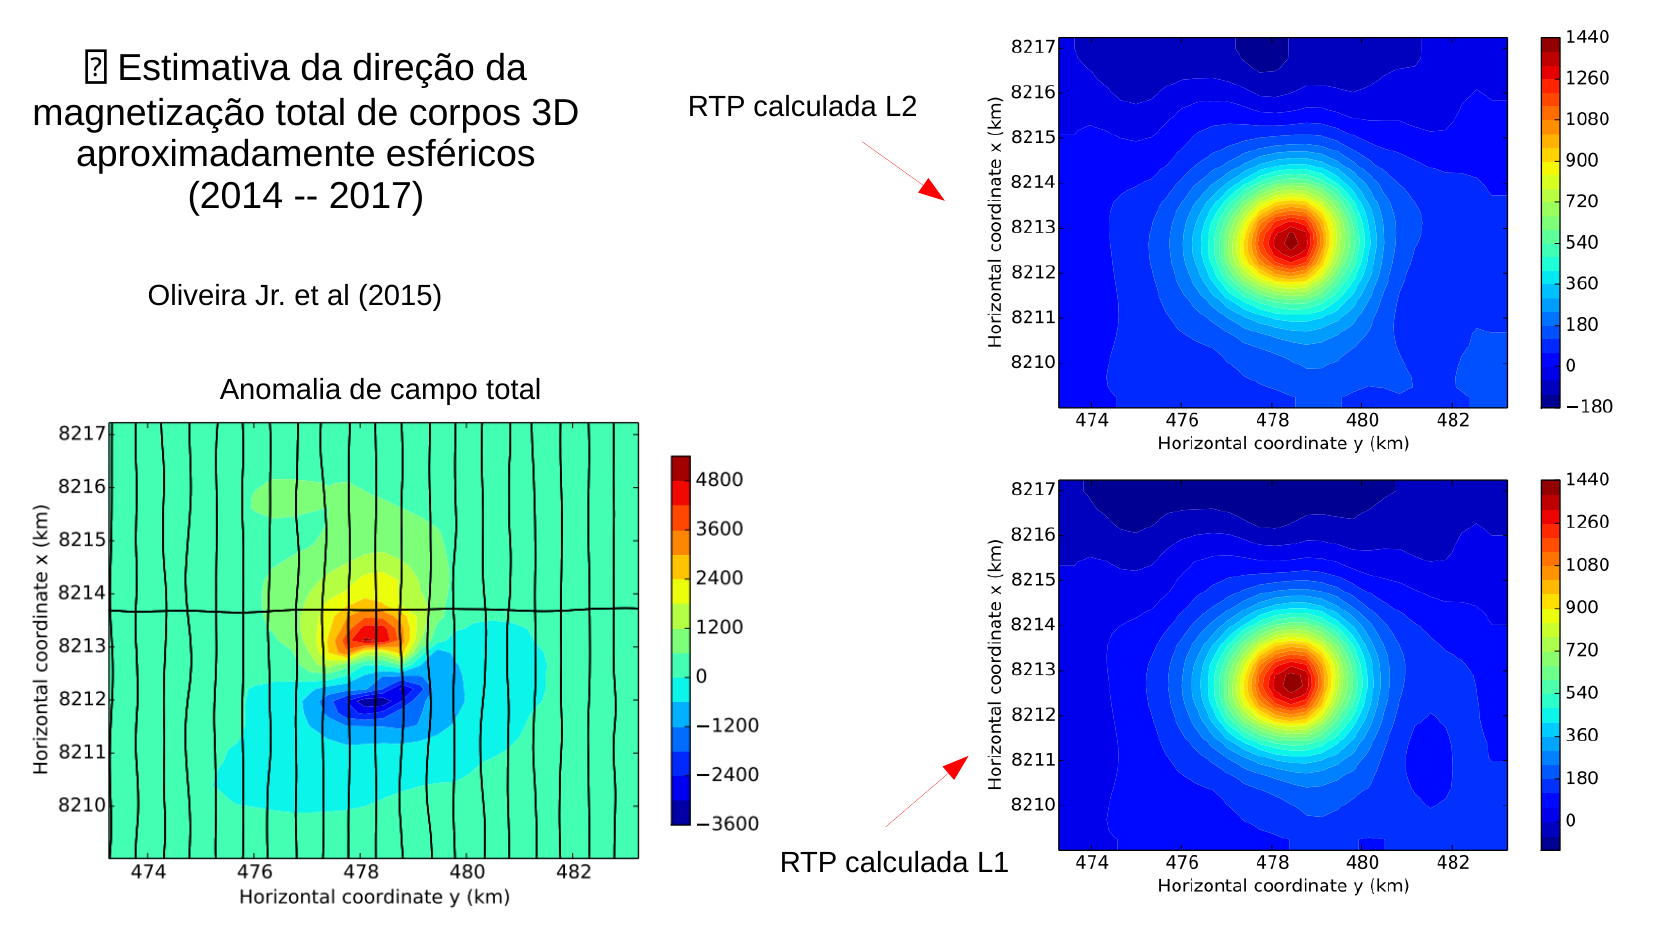

⍰ Estimativa da direção da magnetização total de corpos 3D aproximadamente esféricos
(2014 -- 2017)
RTP calculada L2
Oliveira Jr. et al (2015)
Anomalia de campo total
RTP calculada L1